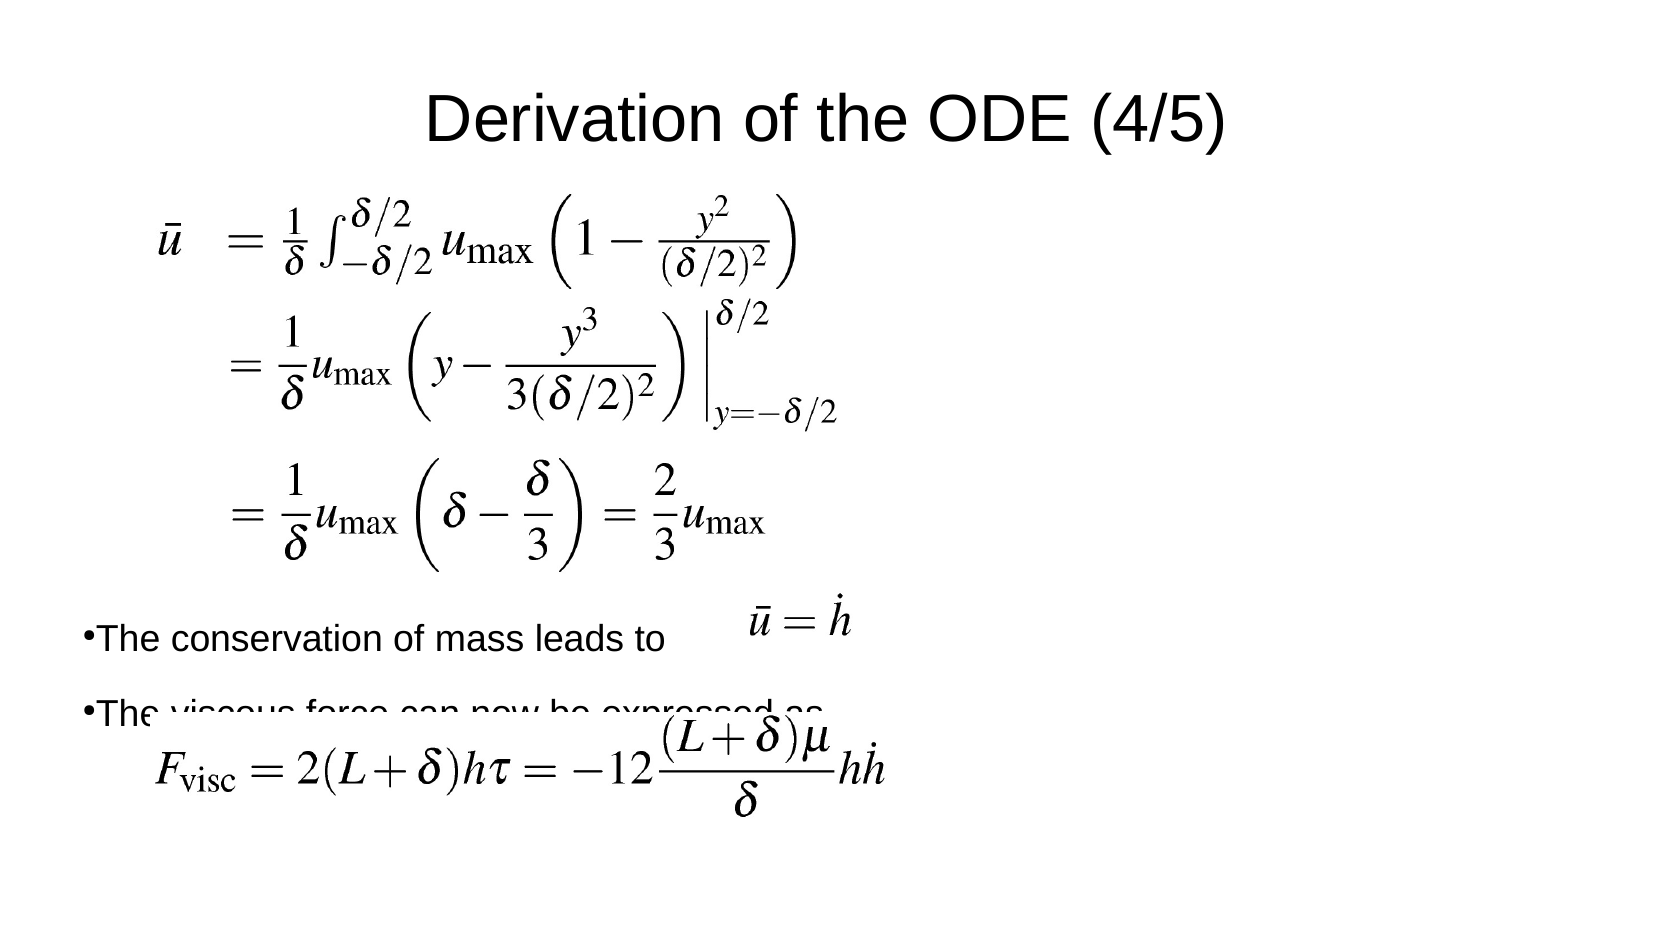

# Derivation of the ODE (4/5)
The conservation of mass leads to
The viscous force can now be expressed as